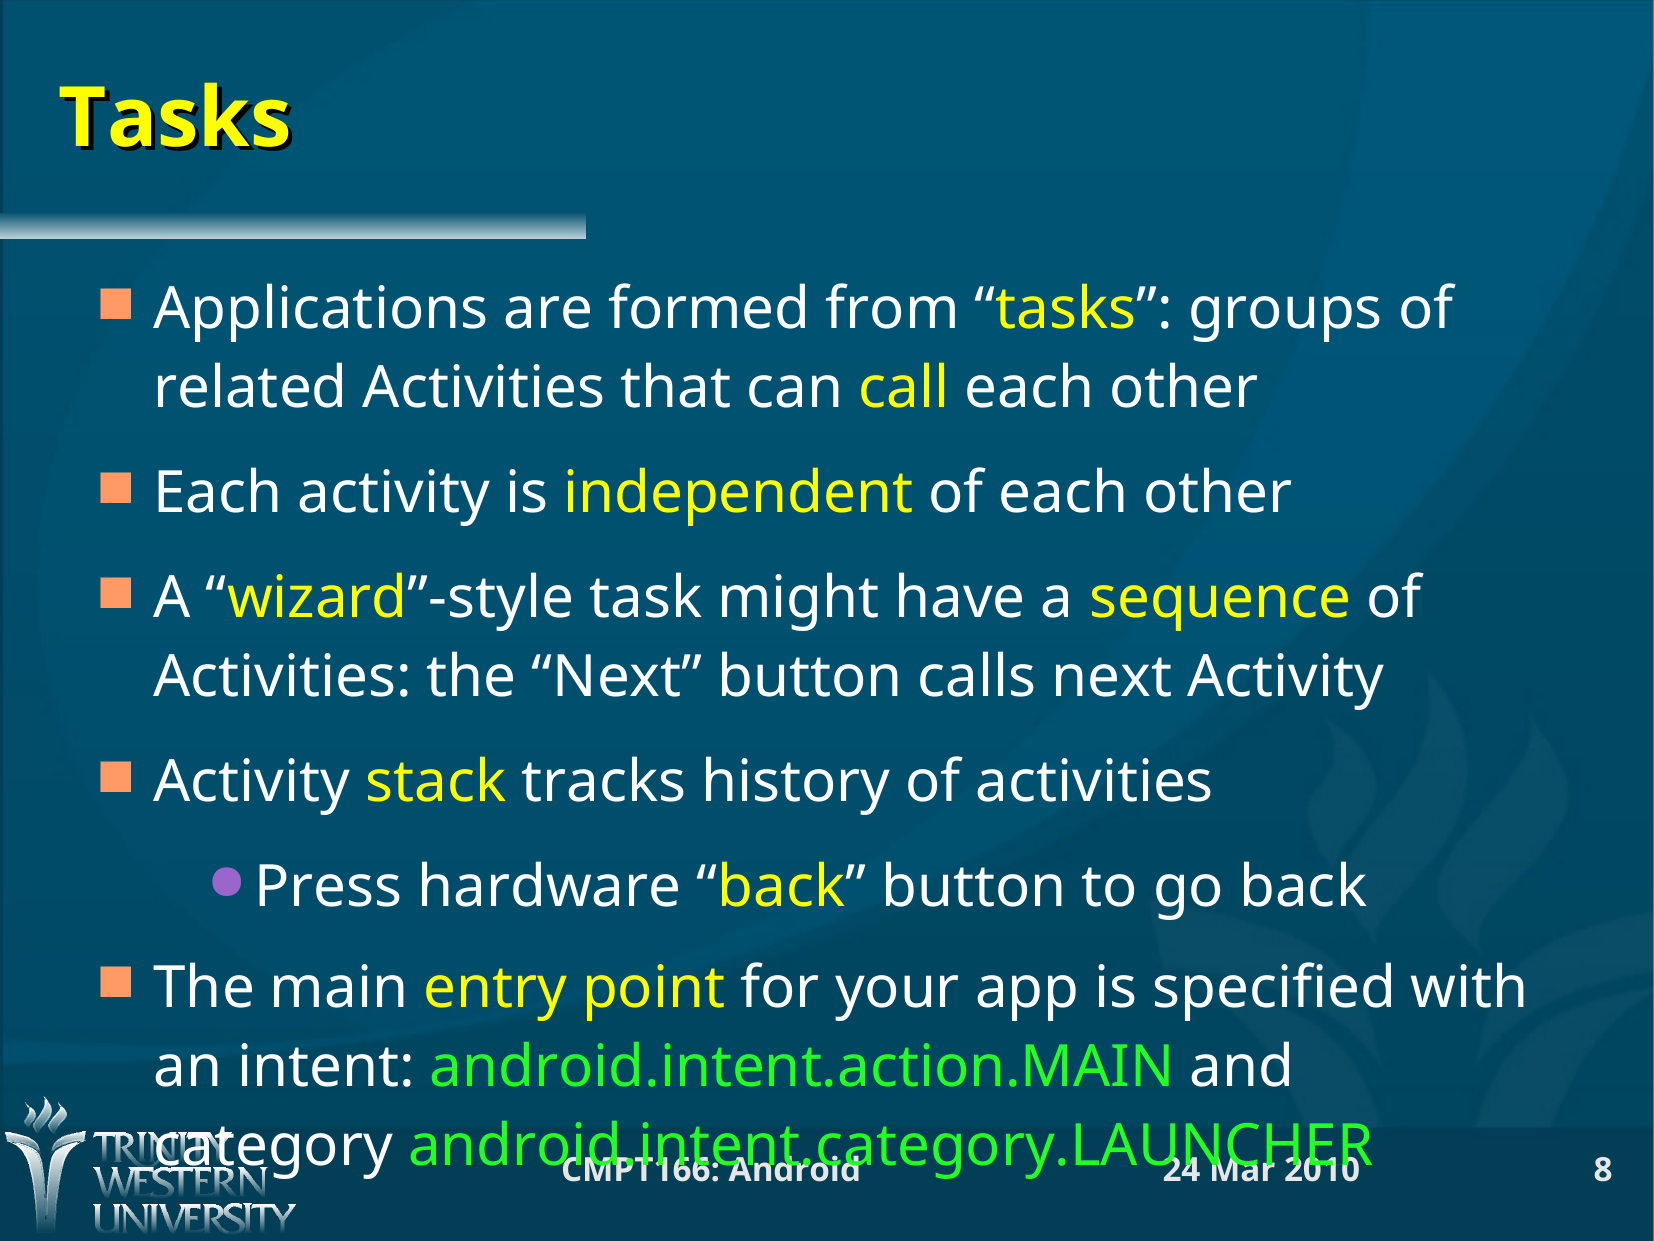

# Tasks
Applications are formed from “tasks”: groups of related Activities that can call each other
Each activity is independent of each other
A “wizard”-style task might have a sequence of Activities: the “Next” button calls next Activity
Activity stack tracks history of activities
Press hardware “back” button to go back
The main entry point for your app is specified with an intent: android.intent.action.MAIN and
category android.intent.category.LAUNCHER
CMPT166: Android
24 Mar 2010
8